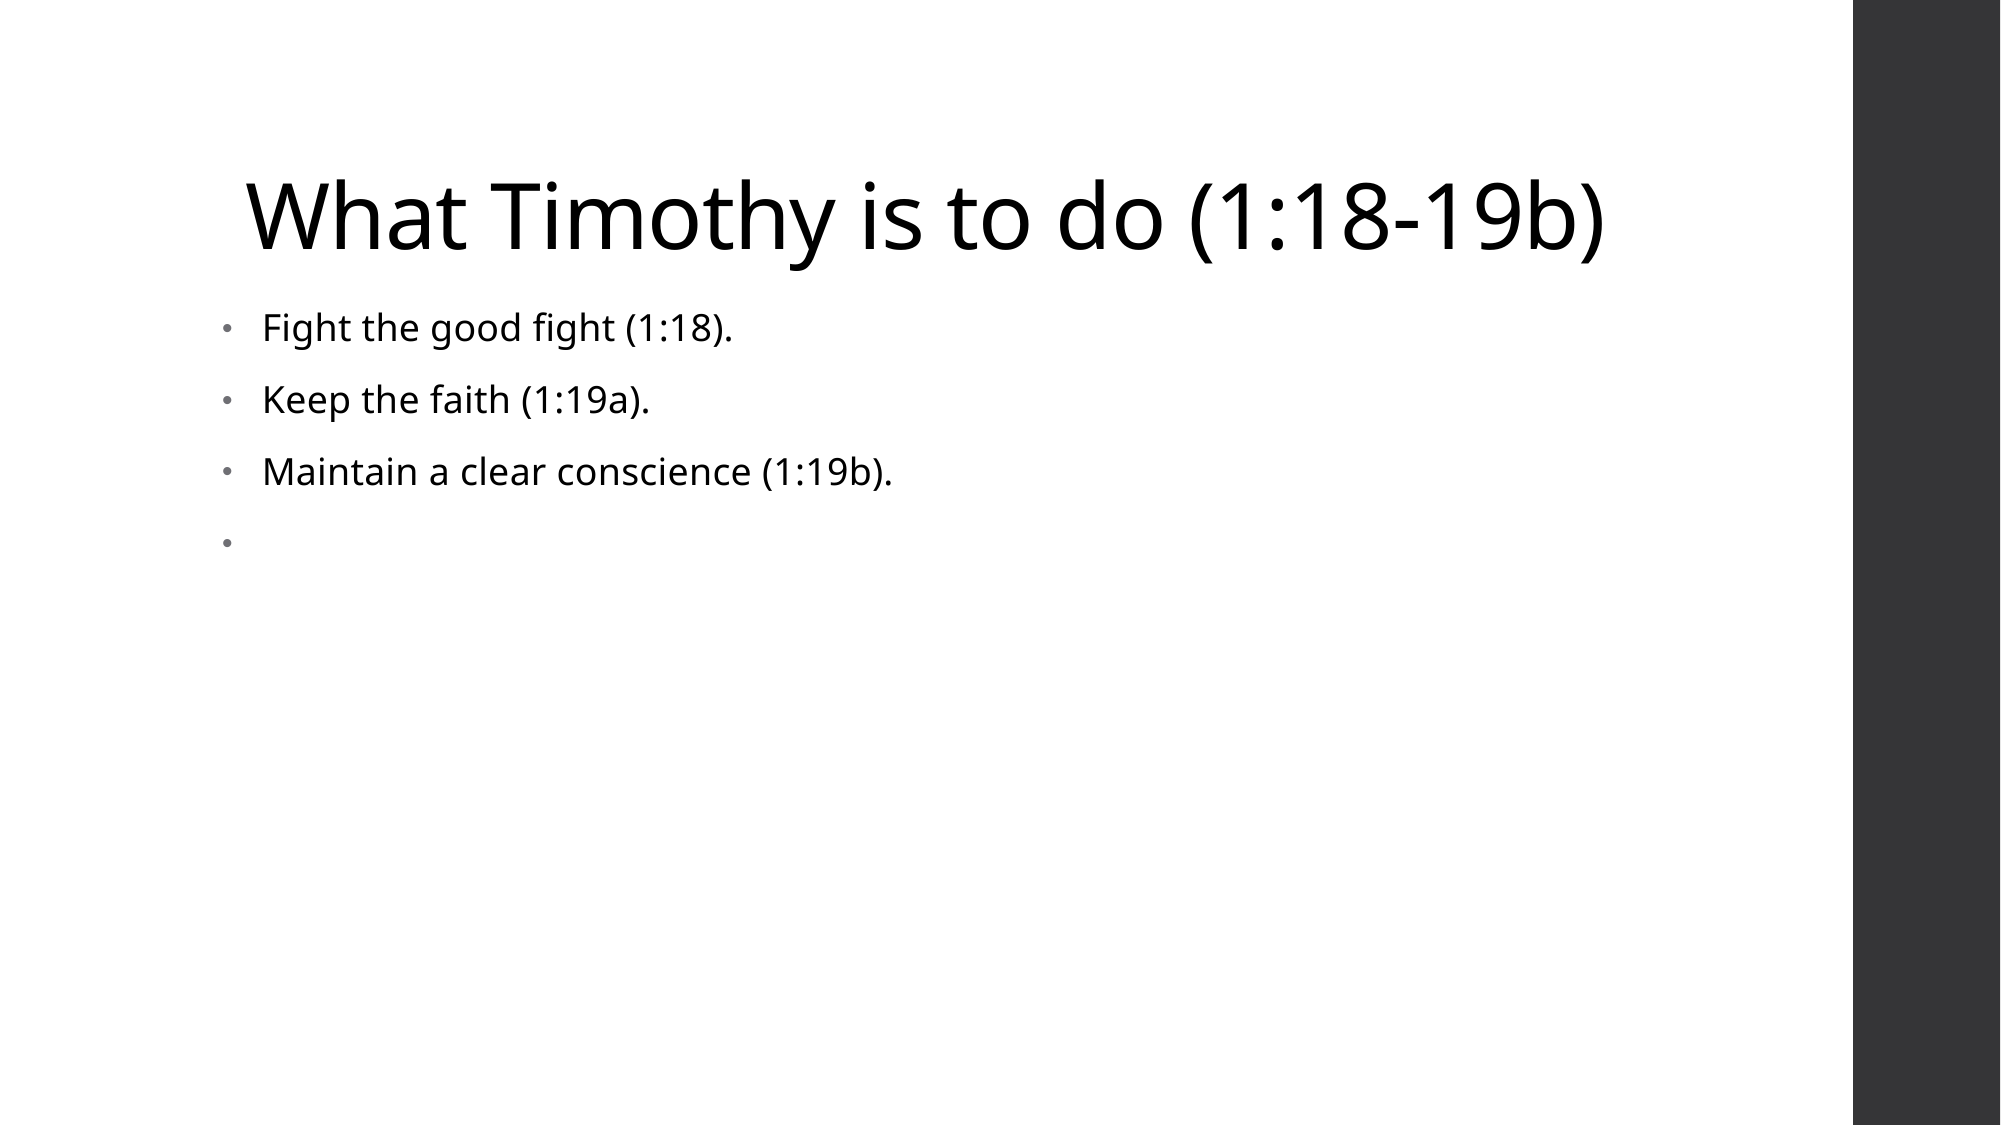

# What Timothy is to do (1:18-19b)
 Fight the good fight (1:18).
 Keep the faith (1:19a).
 Maintain a clear conscience (1:19b).